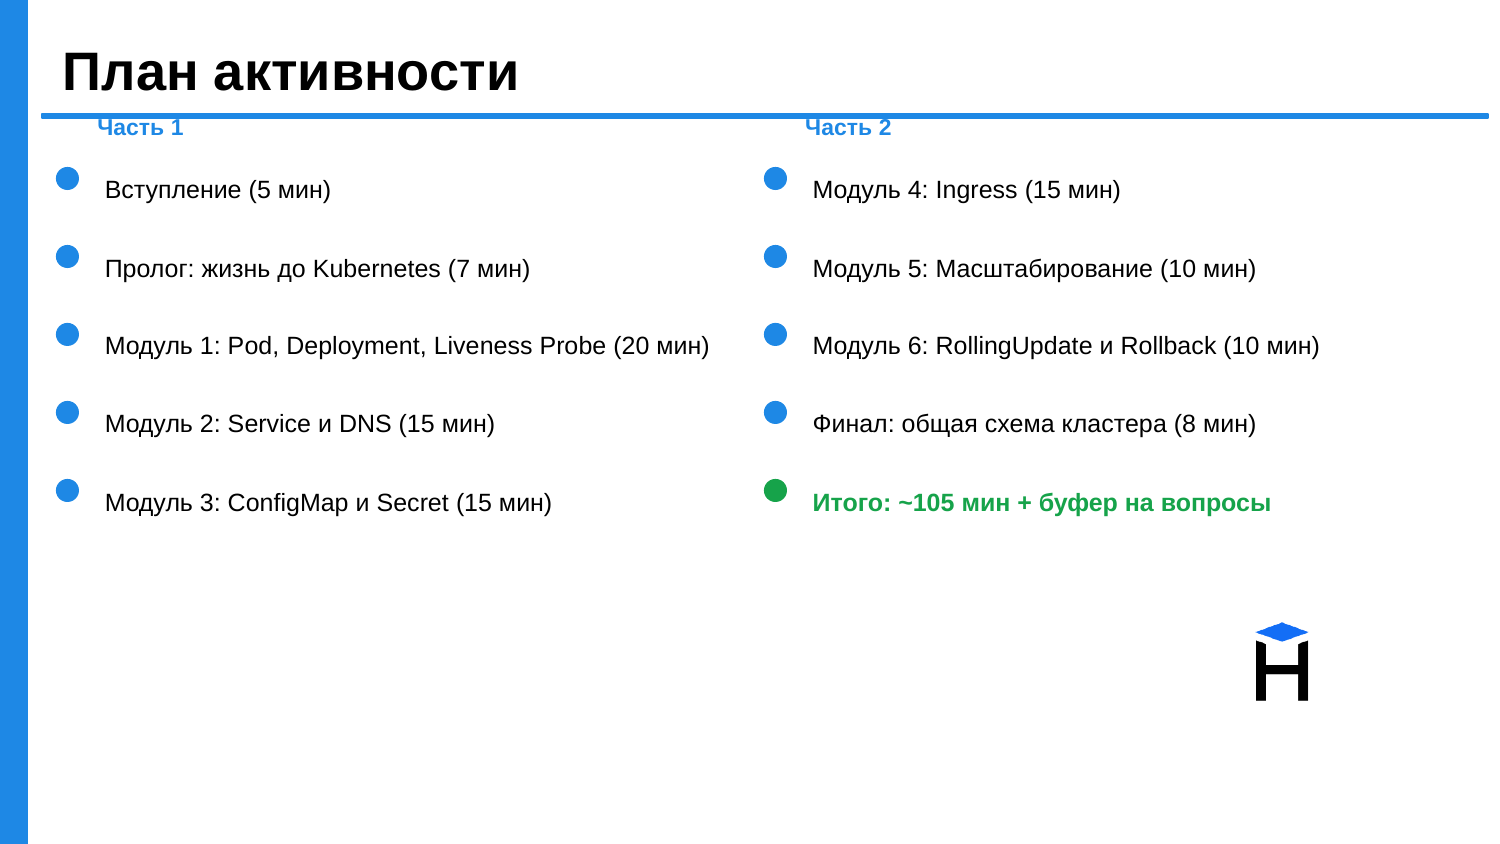

План активности
Часть 1
Часть 2
Вступление (5 мин)
Модуль 4: Ingress (15 мин)
Пролог: жизнь до Kubernetes (7 мин)
Модуль 5: Масштабирование (10 мин)
Модуль 1: Pod, Deployment, Liveness Probe (20 мин)
Модуль 6: RollingUpdate и Rollback (10 мин)
Модуль 2: Service и DNS (15 мин)
Финал: общая схема кластера (8 мин)
Модуль 3: ConfigMap и Secret (15 мин)
Итого: ~105 мин + буфер на вопросы